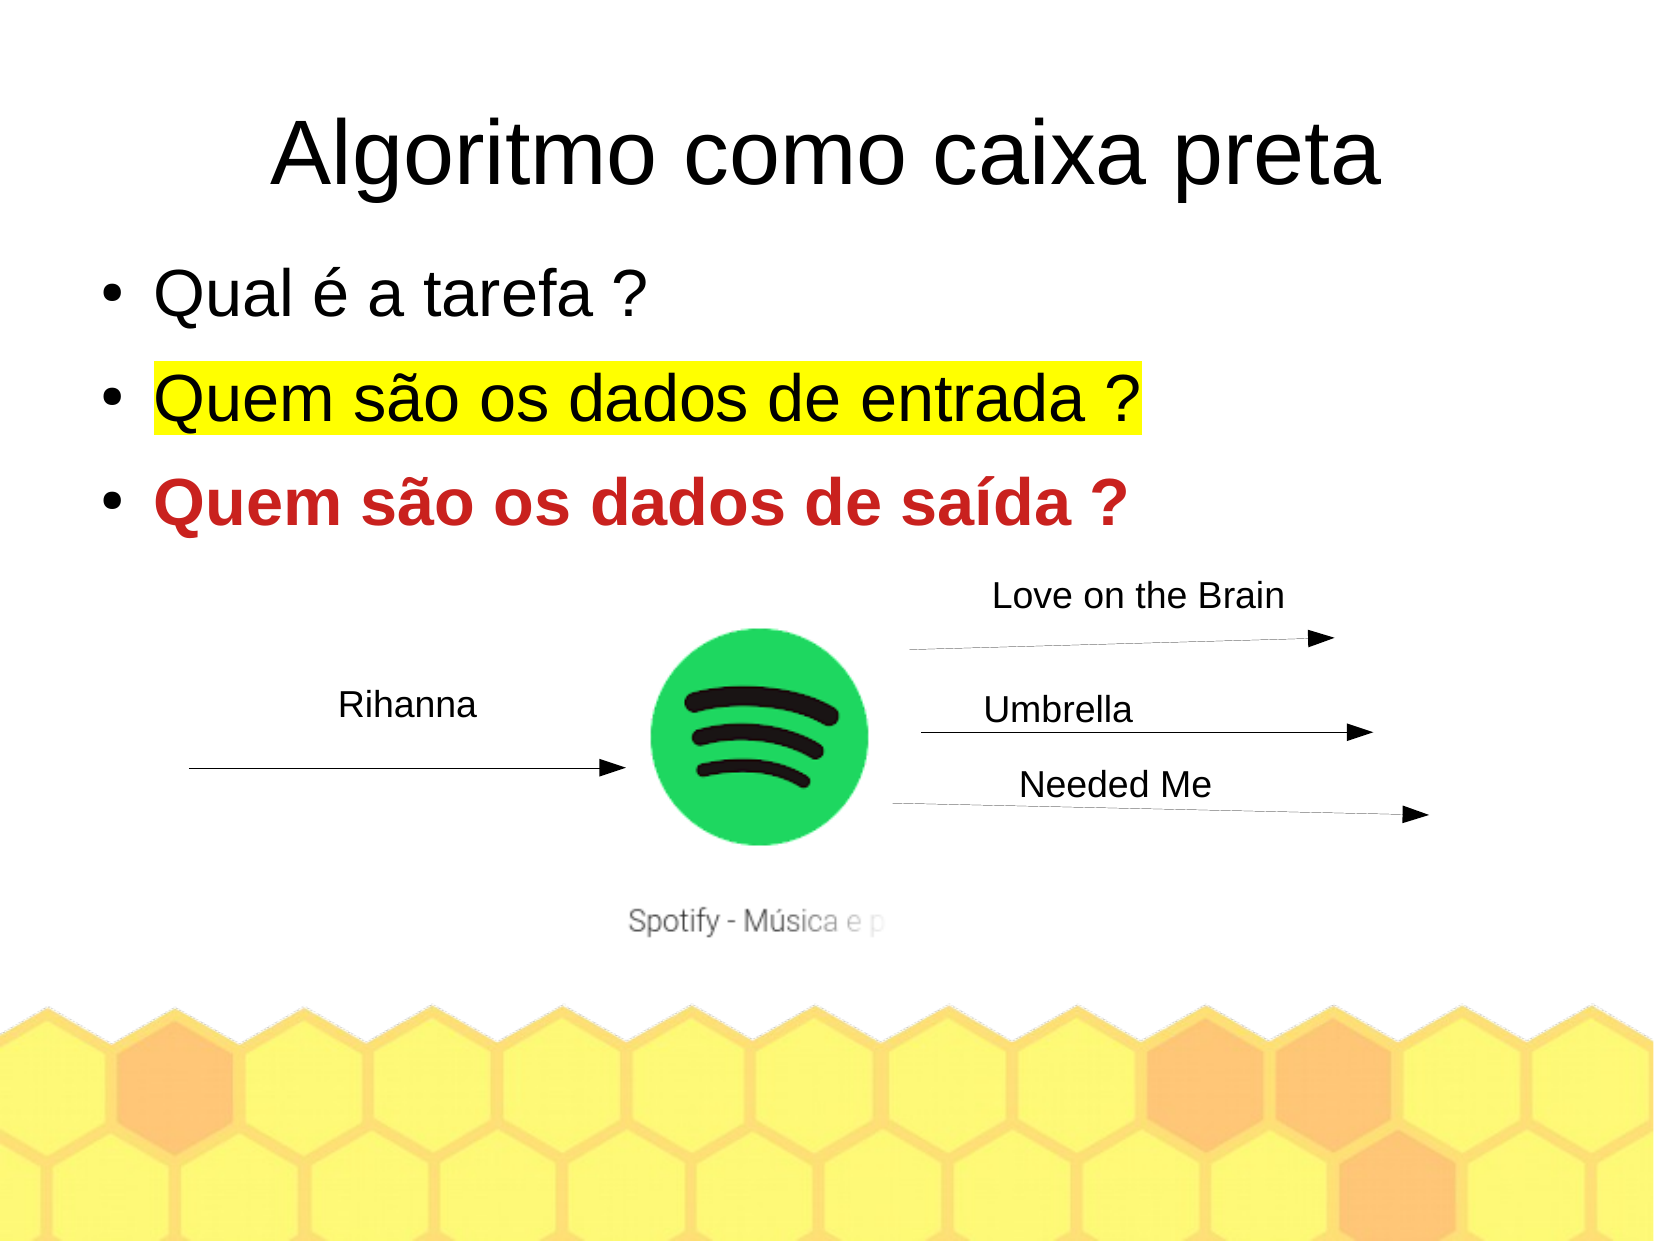

# Algoritmo como caixa preta
Qual é a tarefa ?
Quem são os dados de entrada ?
Quem são os dados de saída ?
Love on the Brain
Umbrella
Needed Me
Rihanna